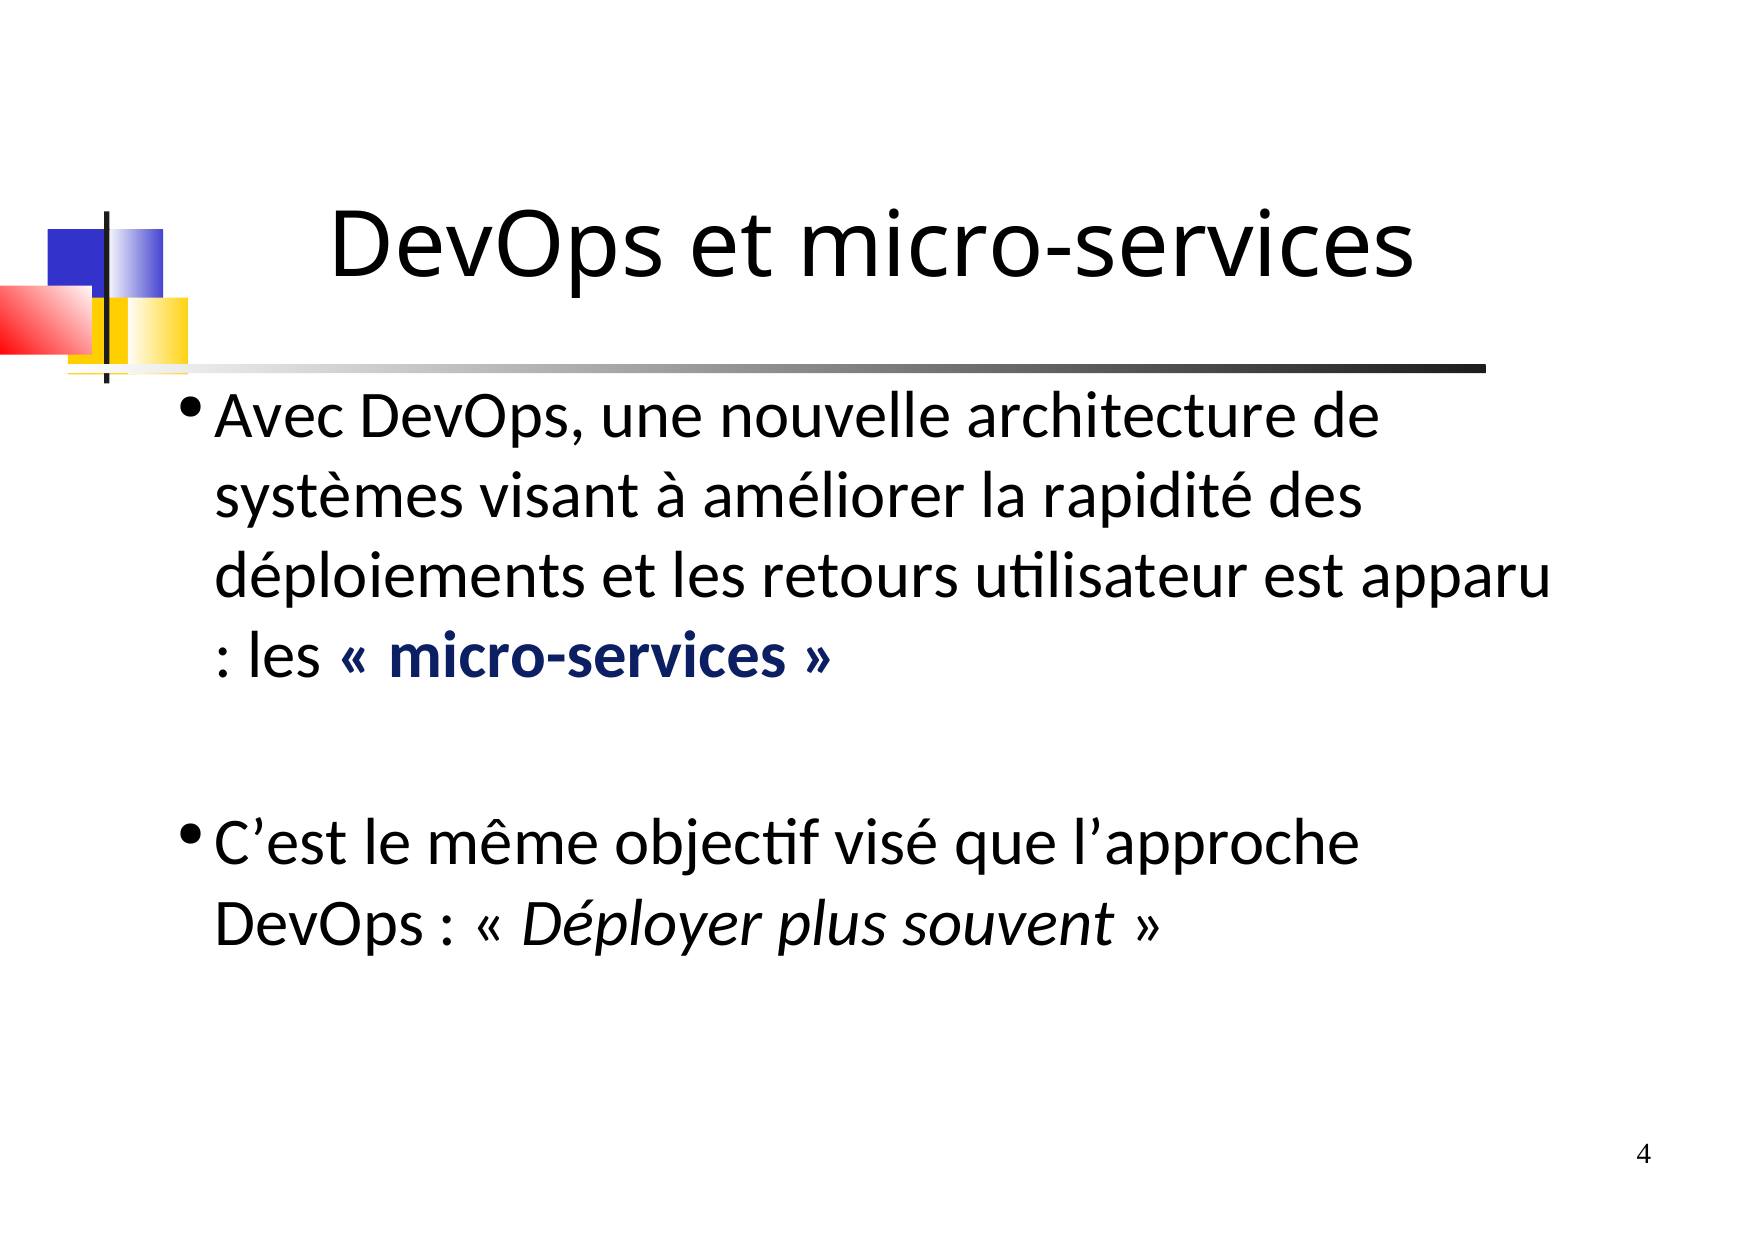

# DevOps et micro-services
Avec DevOps, une nouvelle architecture de systèmes visant à améliorer la rapidité des déploiements et les retours utilisateur est apparu : les « micro-services »
C’est le même objectif visé que l’approche DevOps : « Déployer plus souvent »